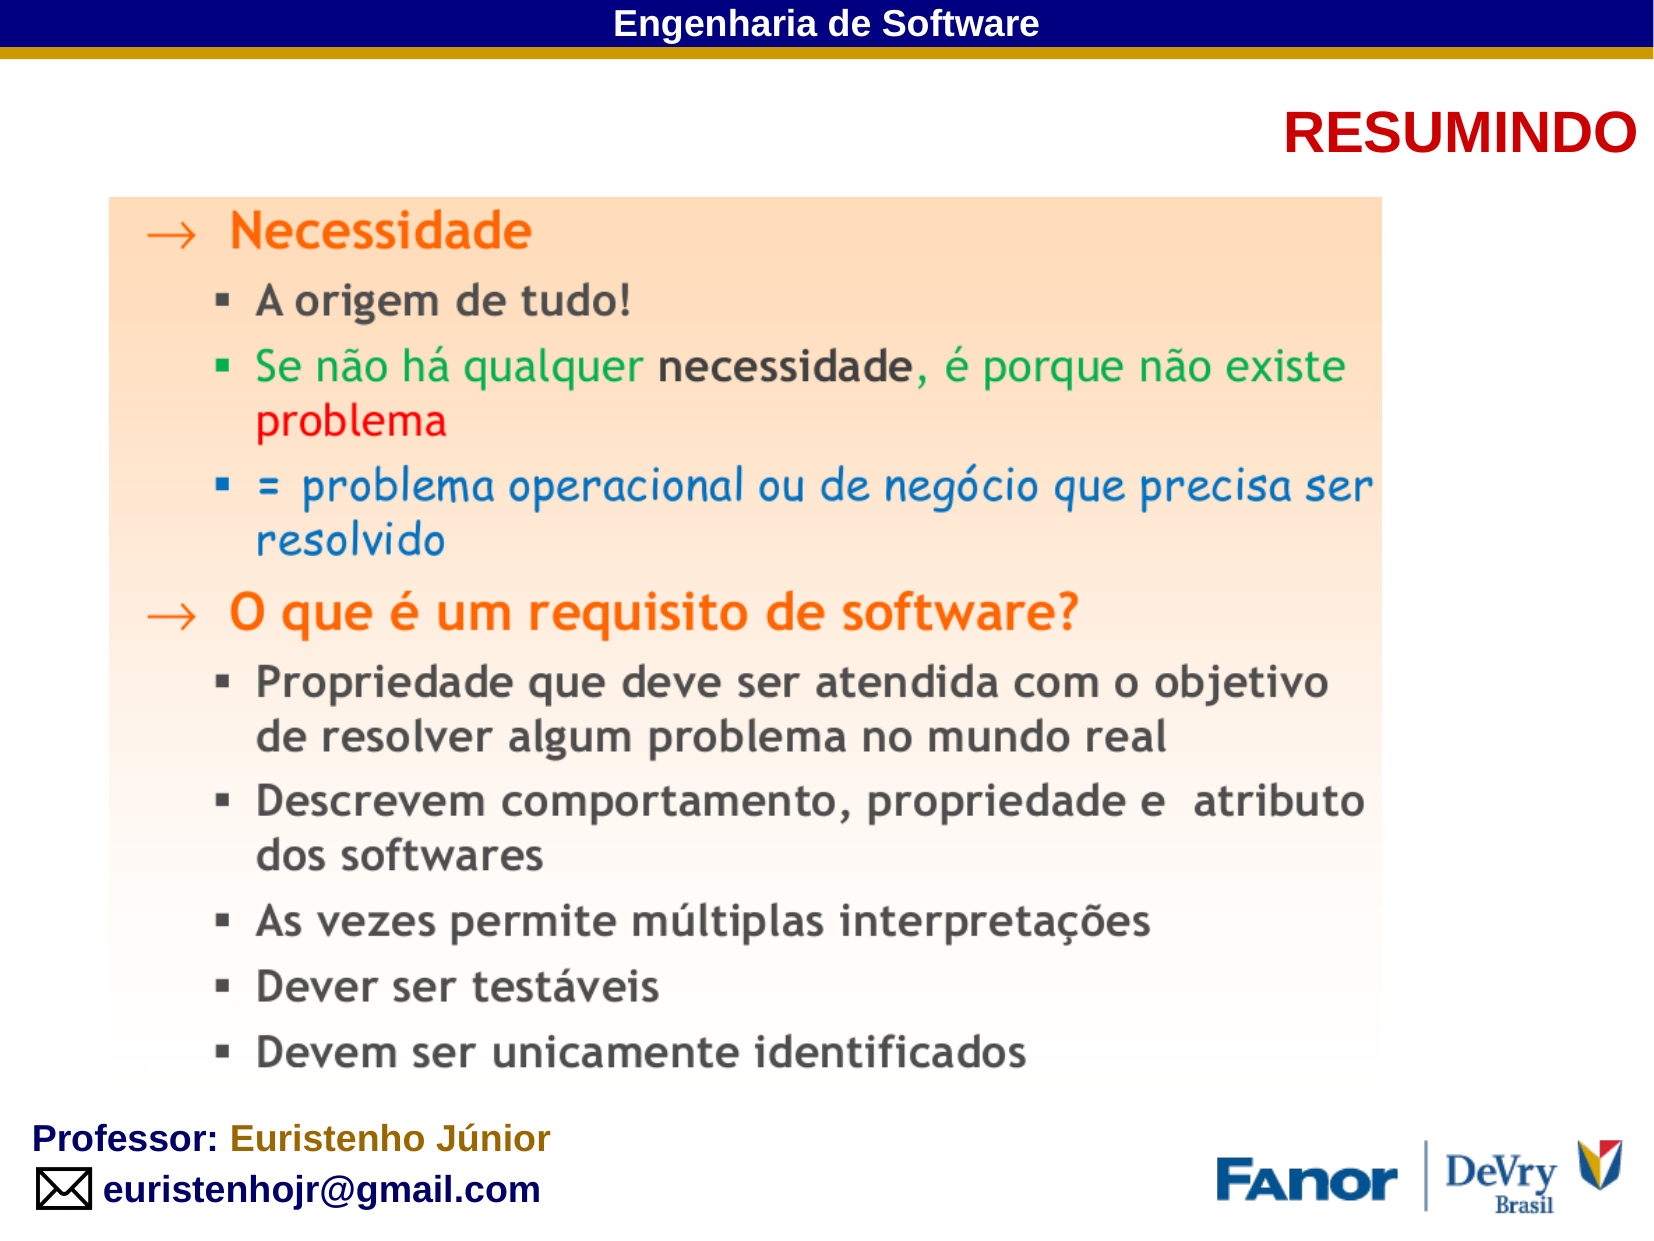

Engenharia de Software
RESUMINDO
Professor: Euristenho Júnior
euristenhojr@gmail.com